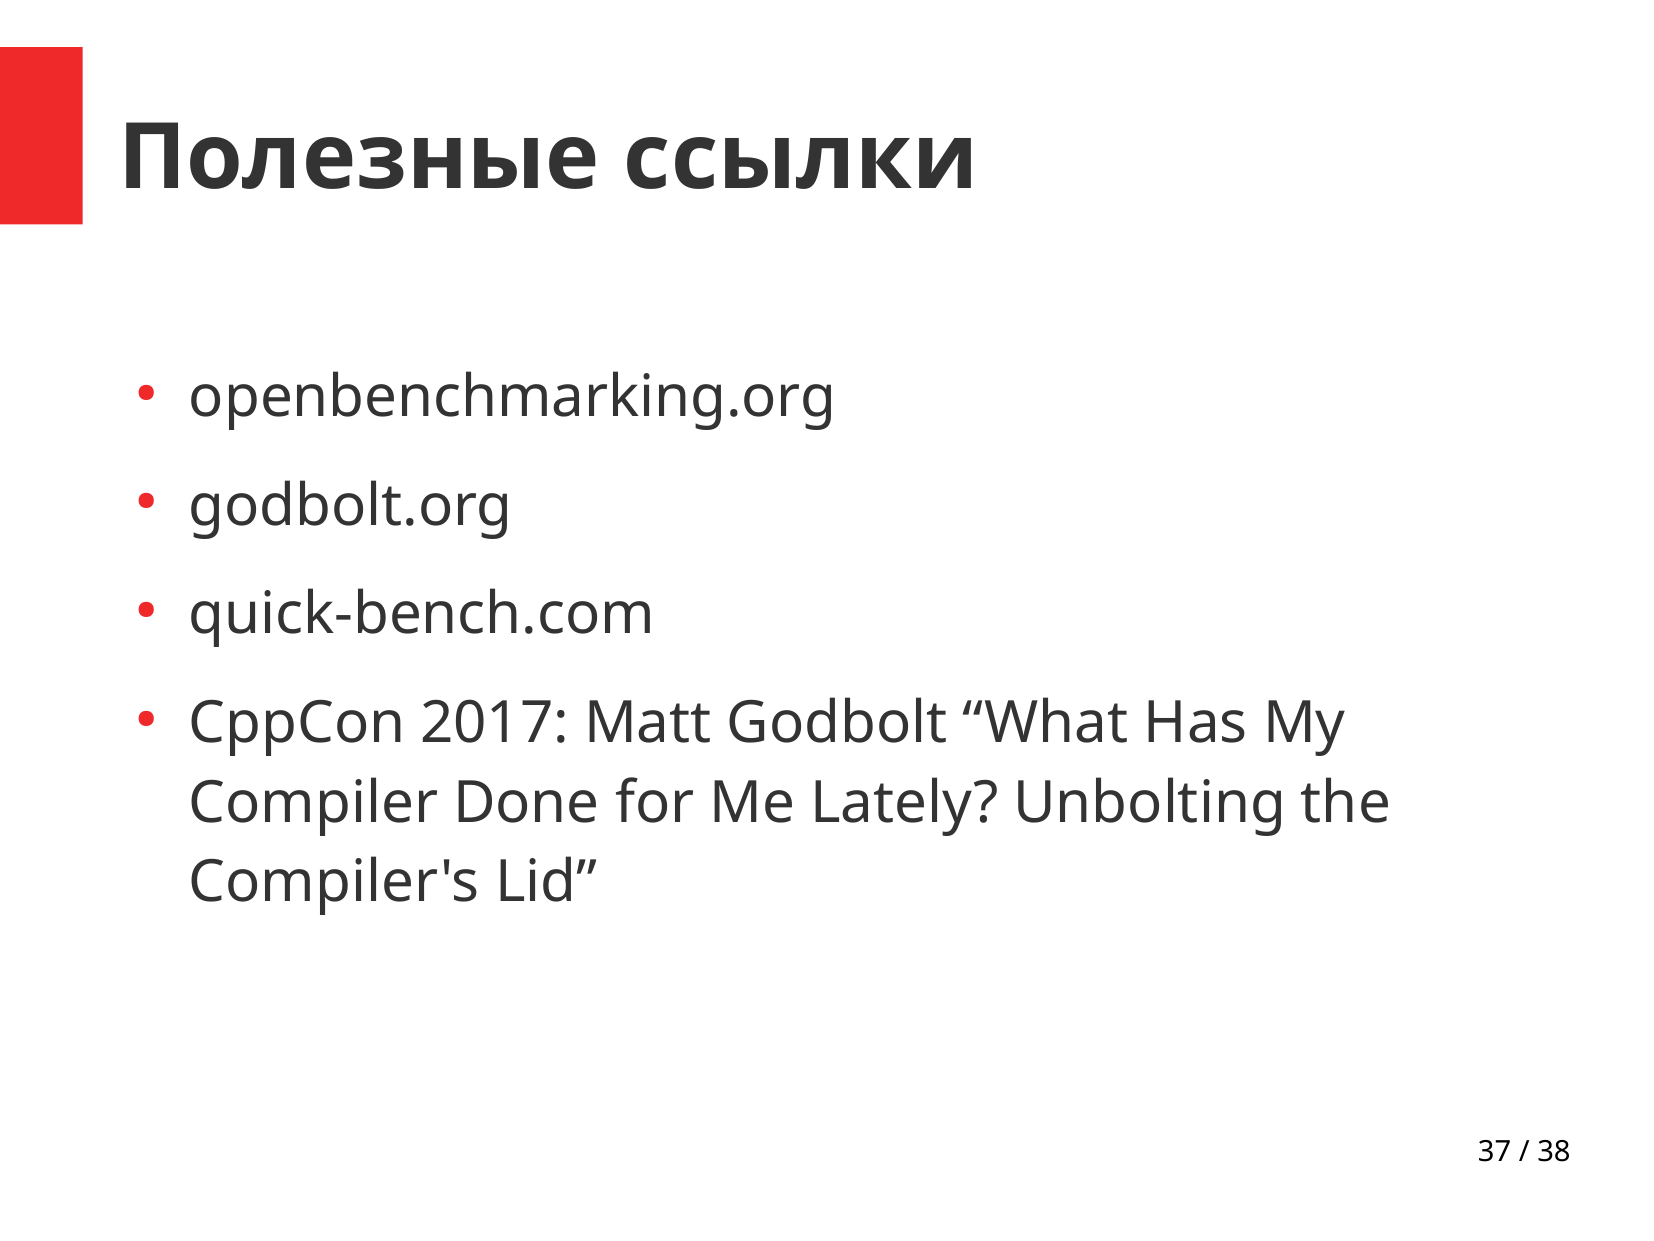

# Полезные ссылки
openbenchmarking.org
godbolt.org
quick-bench.com
CppCon 2017: Matt Godbolt “What Has My Compiler Done for Me Lately? Unbolting the Compiler's Lid”
37